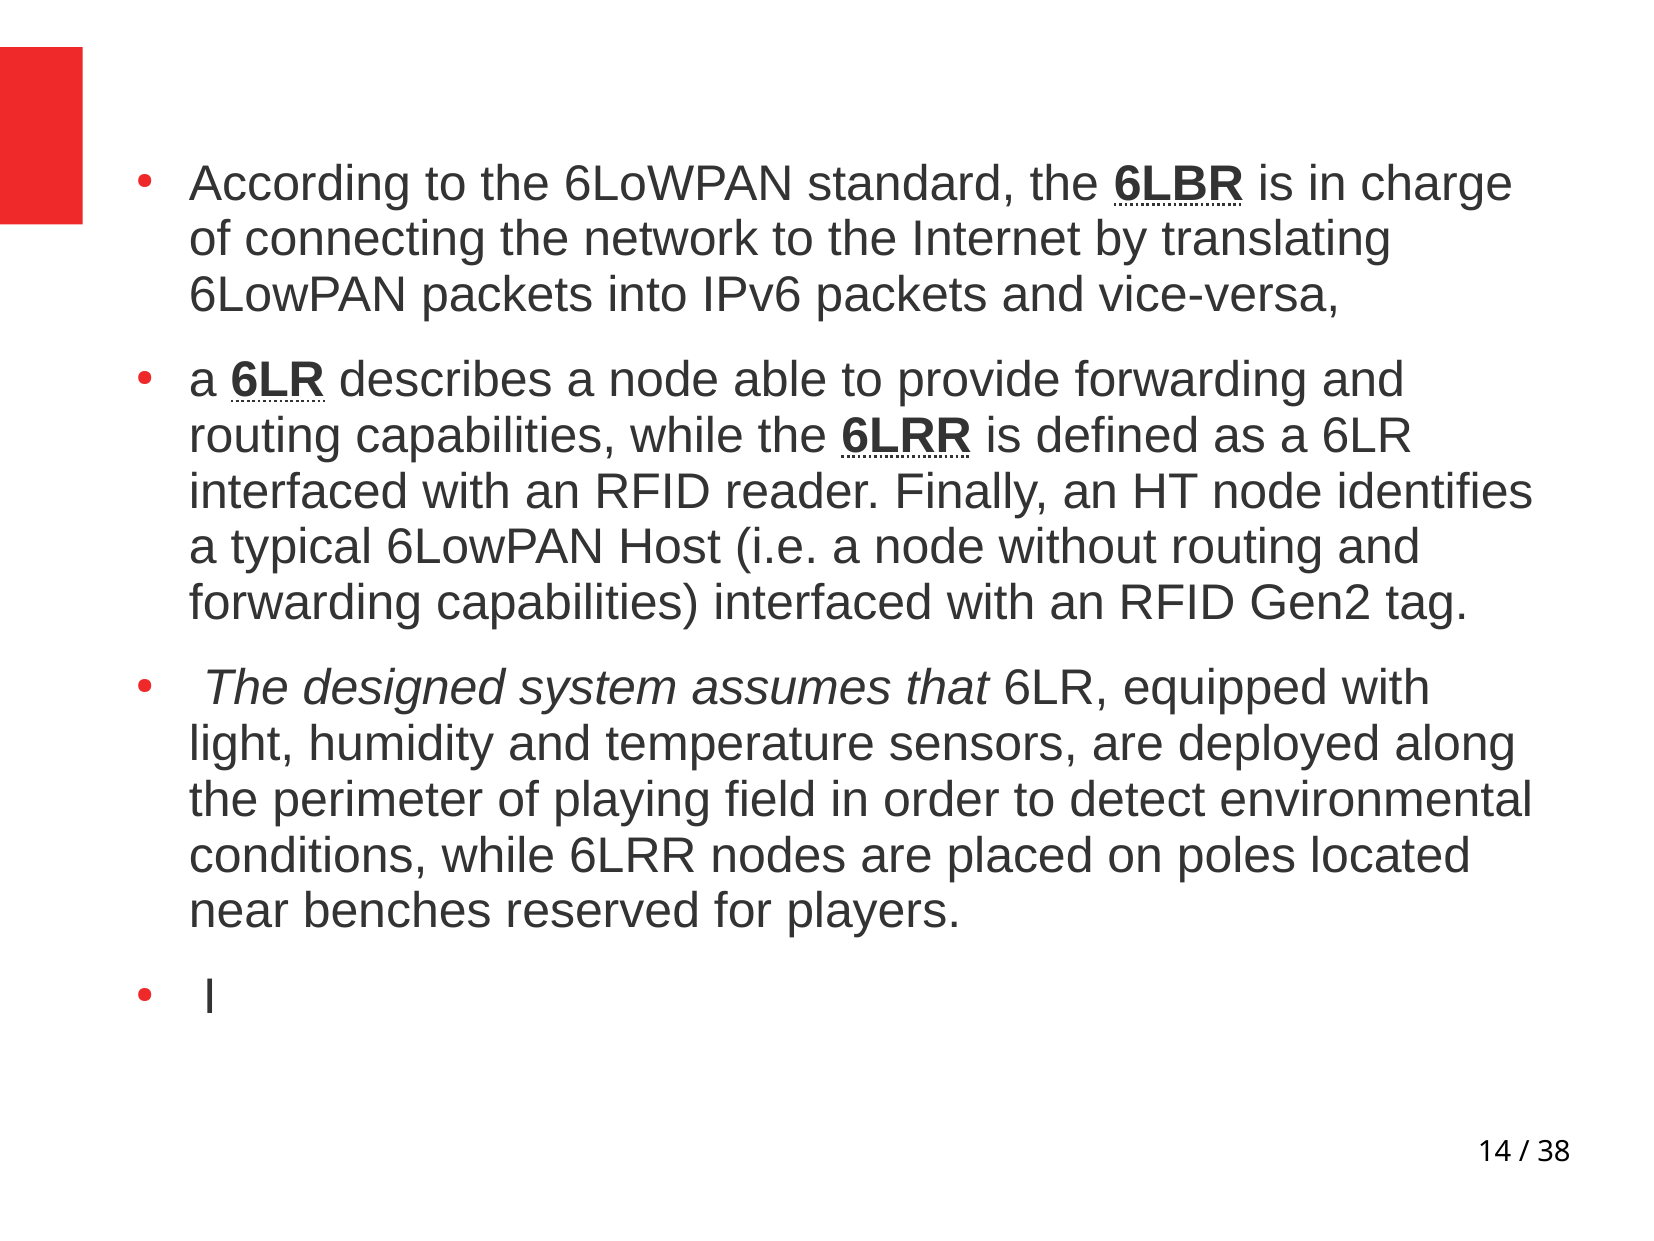

# According to the 6LoWPAN standard, the 6LBR is in charge of connecting the network to the Internet by translating 6LowPAN packets into IPv6 packets and vice-versa,
a 6LR describes a node able to provide forwarding and routing capabilities, while the 6LRR is defined as a 6LR interfaced with an RFID reader. Finally, an HT node identifies a typical 6LowPAN Host (i.e. a node without routing and forwarding capabilities) interfaced with an RFID Gen2 tag.
 The designed system assumes that 6LR, equipped with light, humidity and temperature sensors, are deployed along the perimeter of playing field in order to detect environmental conditions, while 6LRR nodes are placed on poles located near benches reserved for players.
 I
14